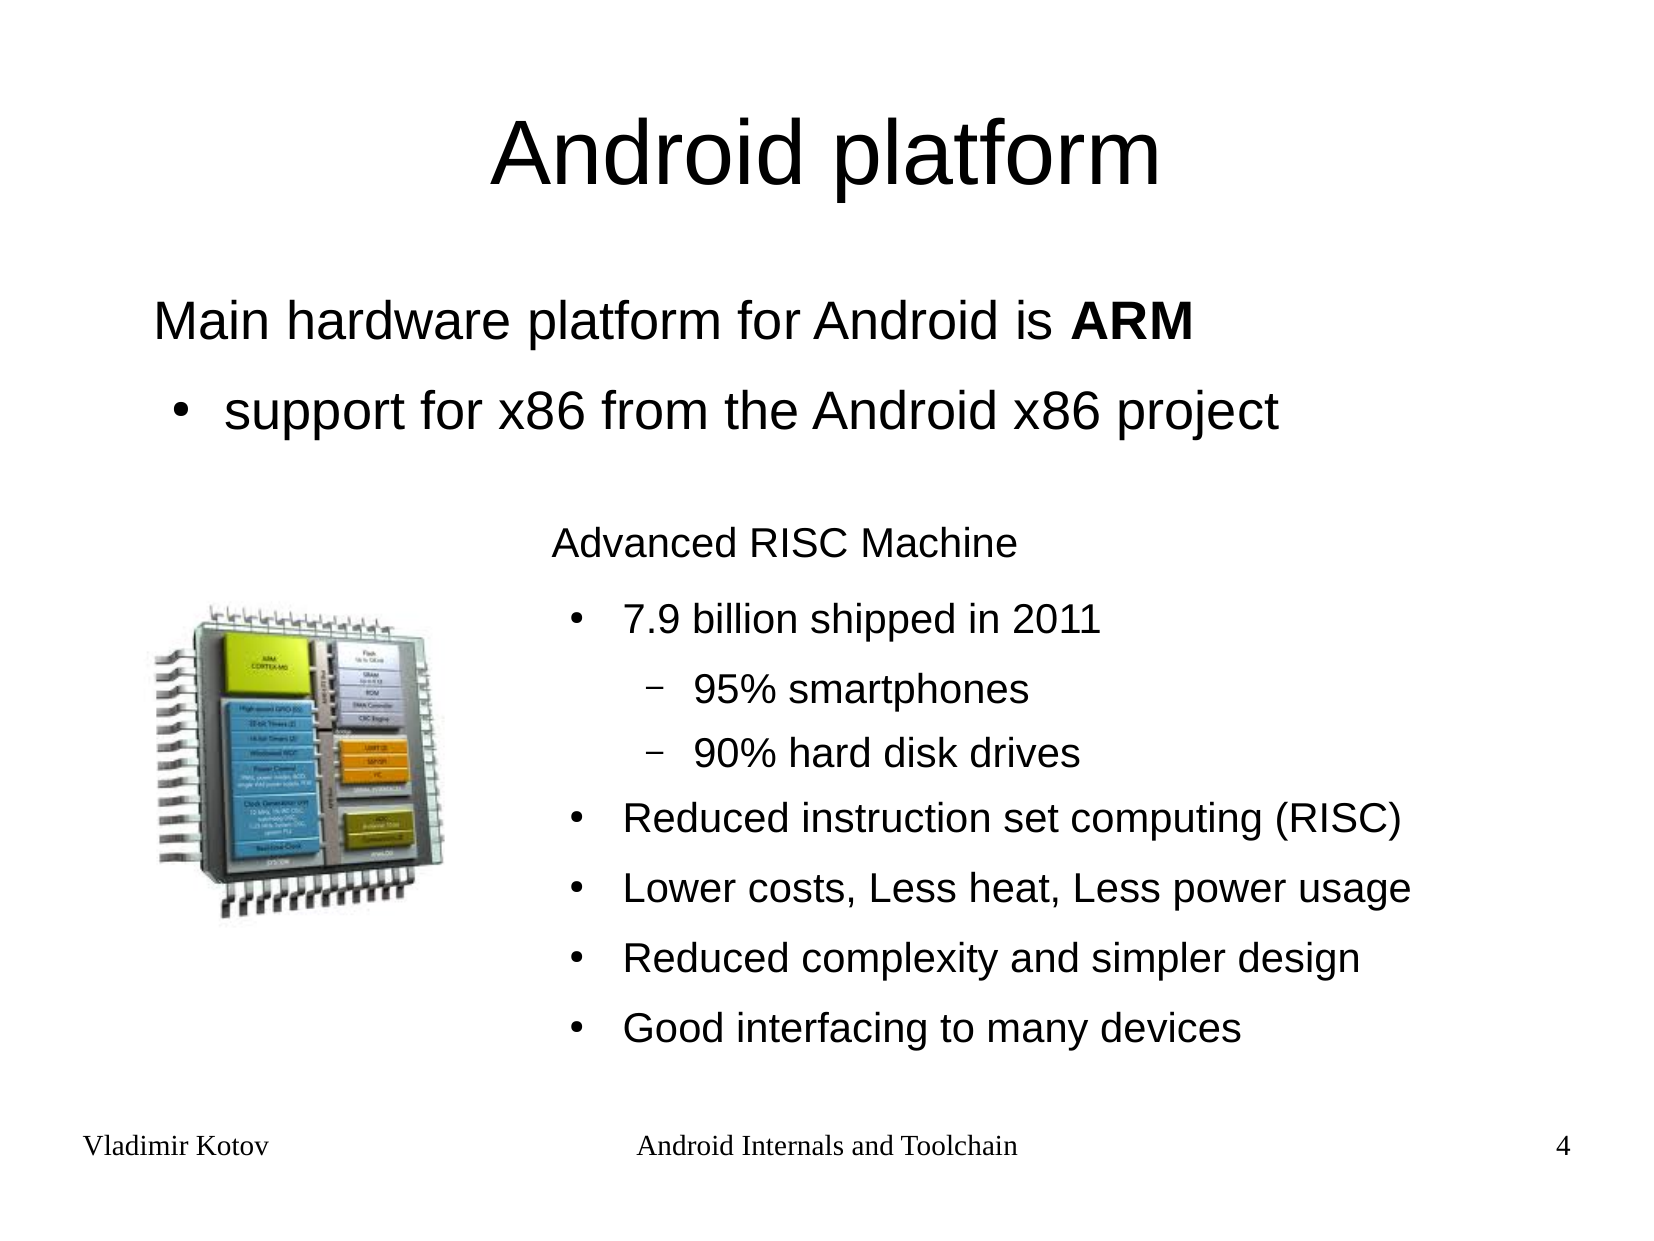

# Android platform
Main hardware platform for Android is ARM
support for x86 from the Android x86 project
Advanced RISC Machine
7.9 billion shipped in 2011
95% smartphones
90% hard disk drives
Reduced instruction set computing (RISC)
Lower costs, Less heat, Less power usage
Reduced complexity and simpler design
Good interfacing to many devices
Vladimir Kotov
Android Internals and Toolchain
4